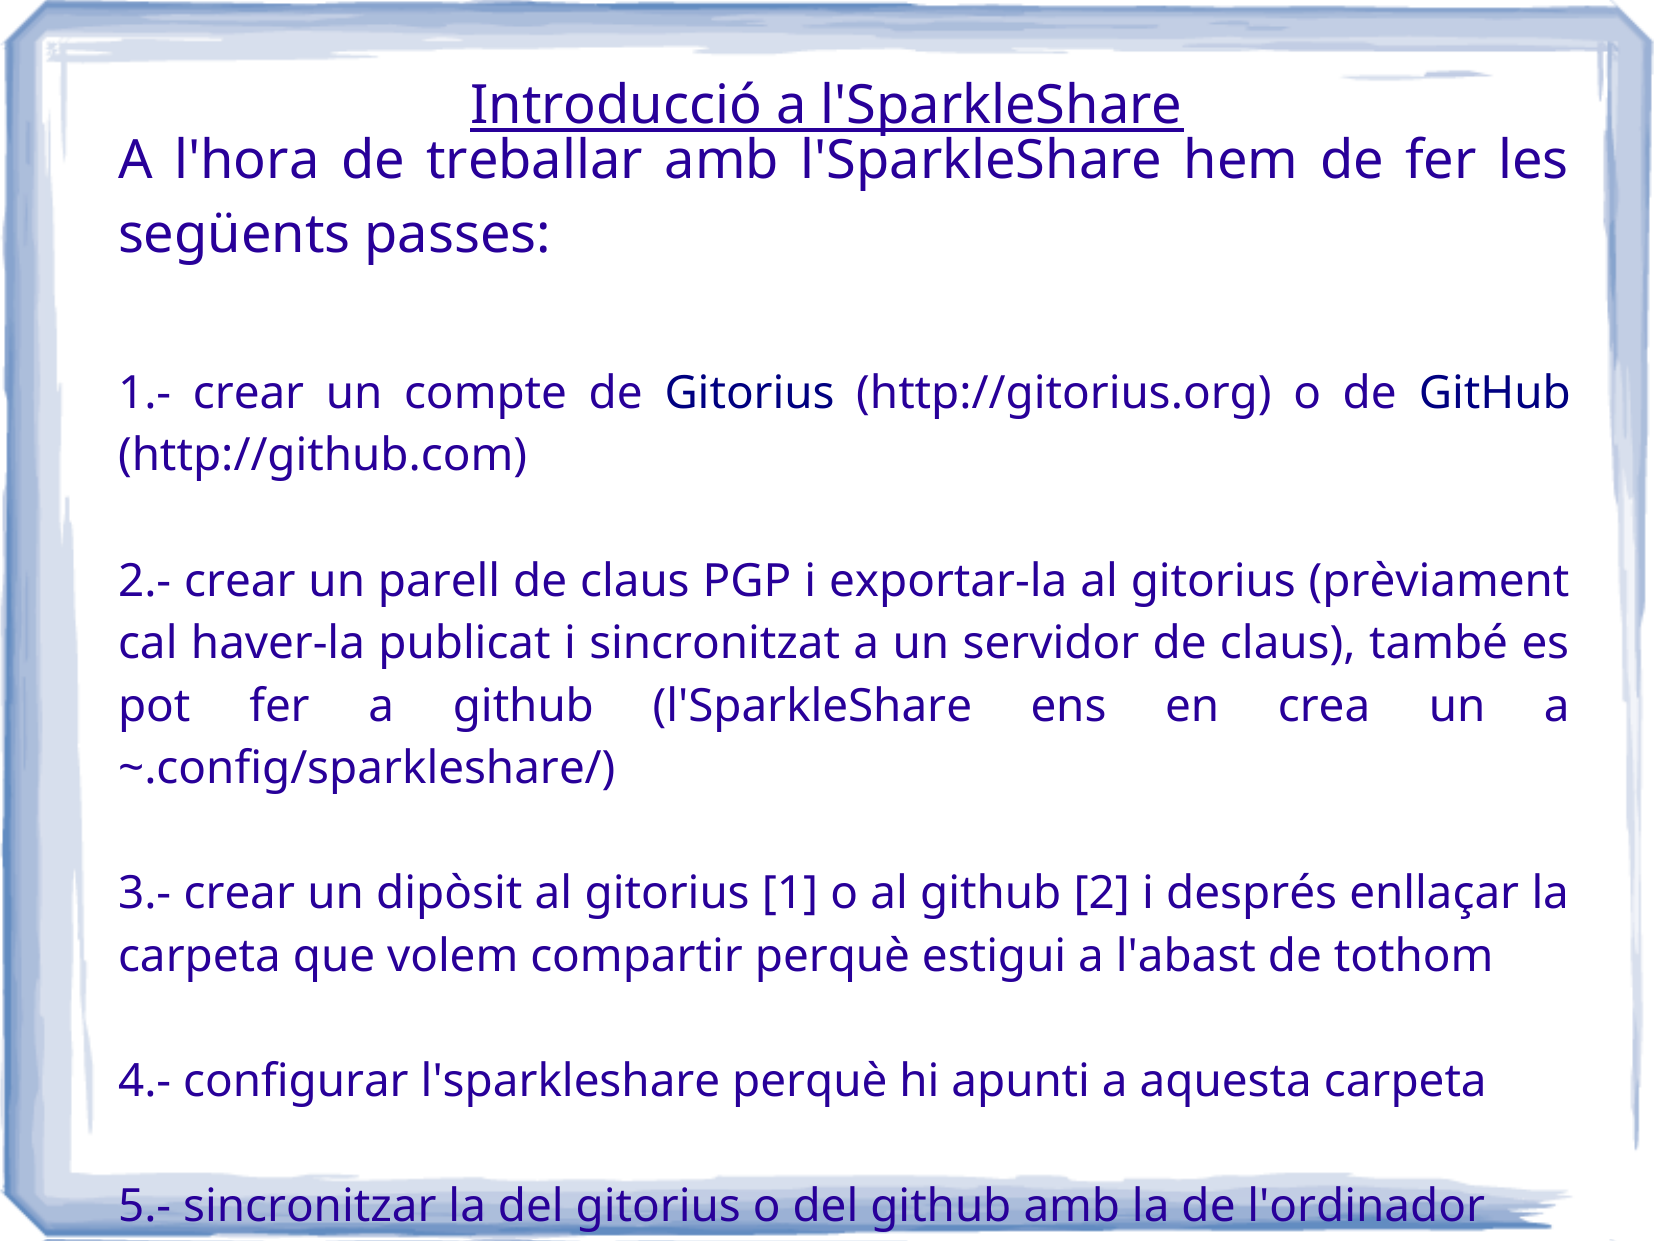

# Introducció a l'SparkleShare
A l'hora de treballar amb l'SparkleShare hem de fer les següents passes:
1.- crear un compte de Gitorius (http://gitorius.org) o de GitHub (http://github.com)
2.- crear un parell de claus PGP i exportar-la al gitorius (prèviament cal haver-la publicat i sincronitzat a un servidor de claus), també es pot fer a github (l'SparkleShare ens en crea un a ~.config/sparkleshare/)
3.- crear un dipòsit al gitorius [1] o al github [2] i després enllaçar la carpeta que volem compartir perquè estigui a l'abast de tothom
4.- configurar l'sparkleshare perquè hi apunti a aquesta carpeta
5.- sincronitzar la del gitorius o del github amb la de l'ordinador